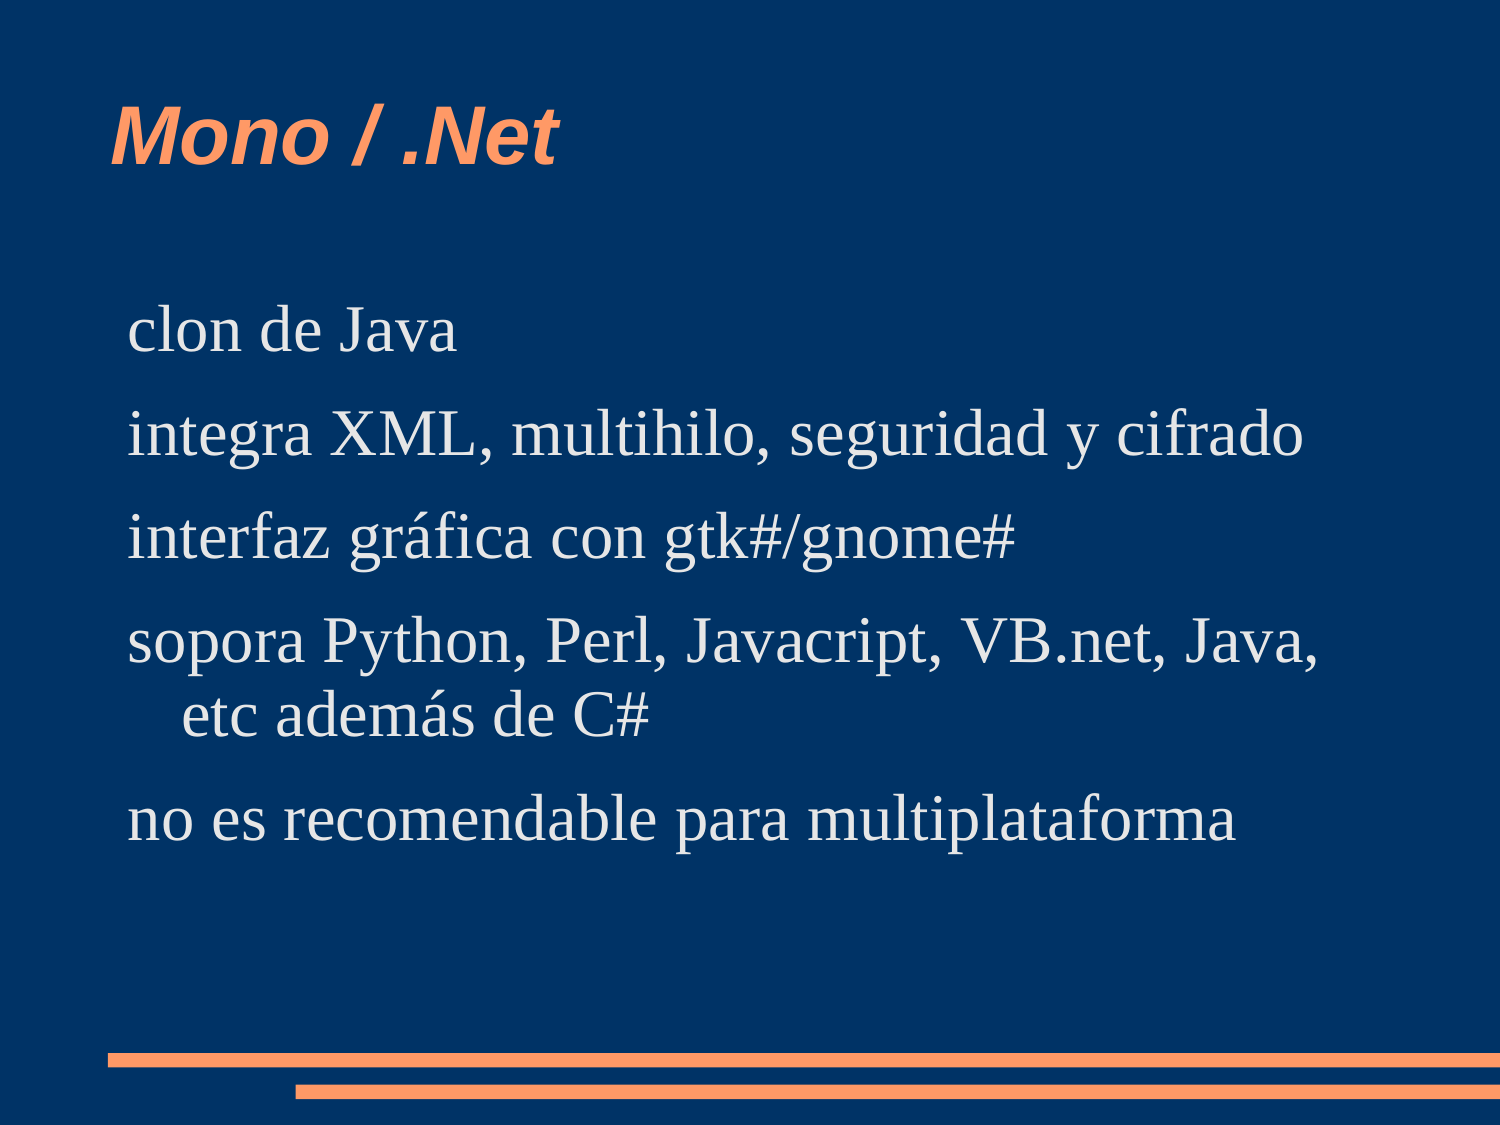

# Mono / .Net
clon de Java
integra XML, multihilo, seguridad y cifrado
interfaz gráfica con gtk#/gnome#
sopora Python, Perl, Javacript, VB.net, Java, etc además de C#
no es recomendable para multiplataforma